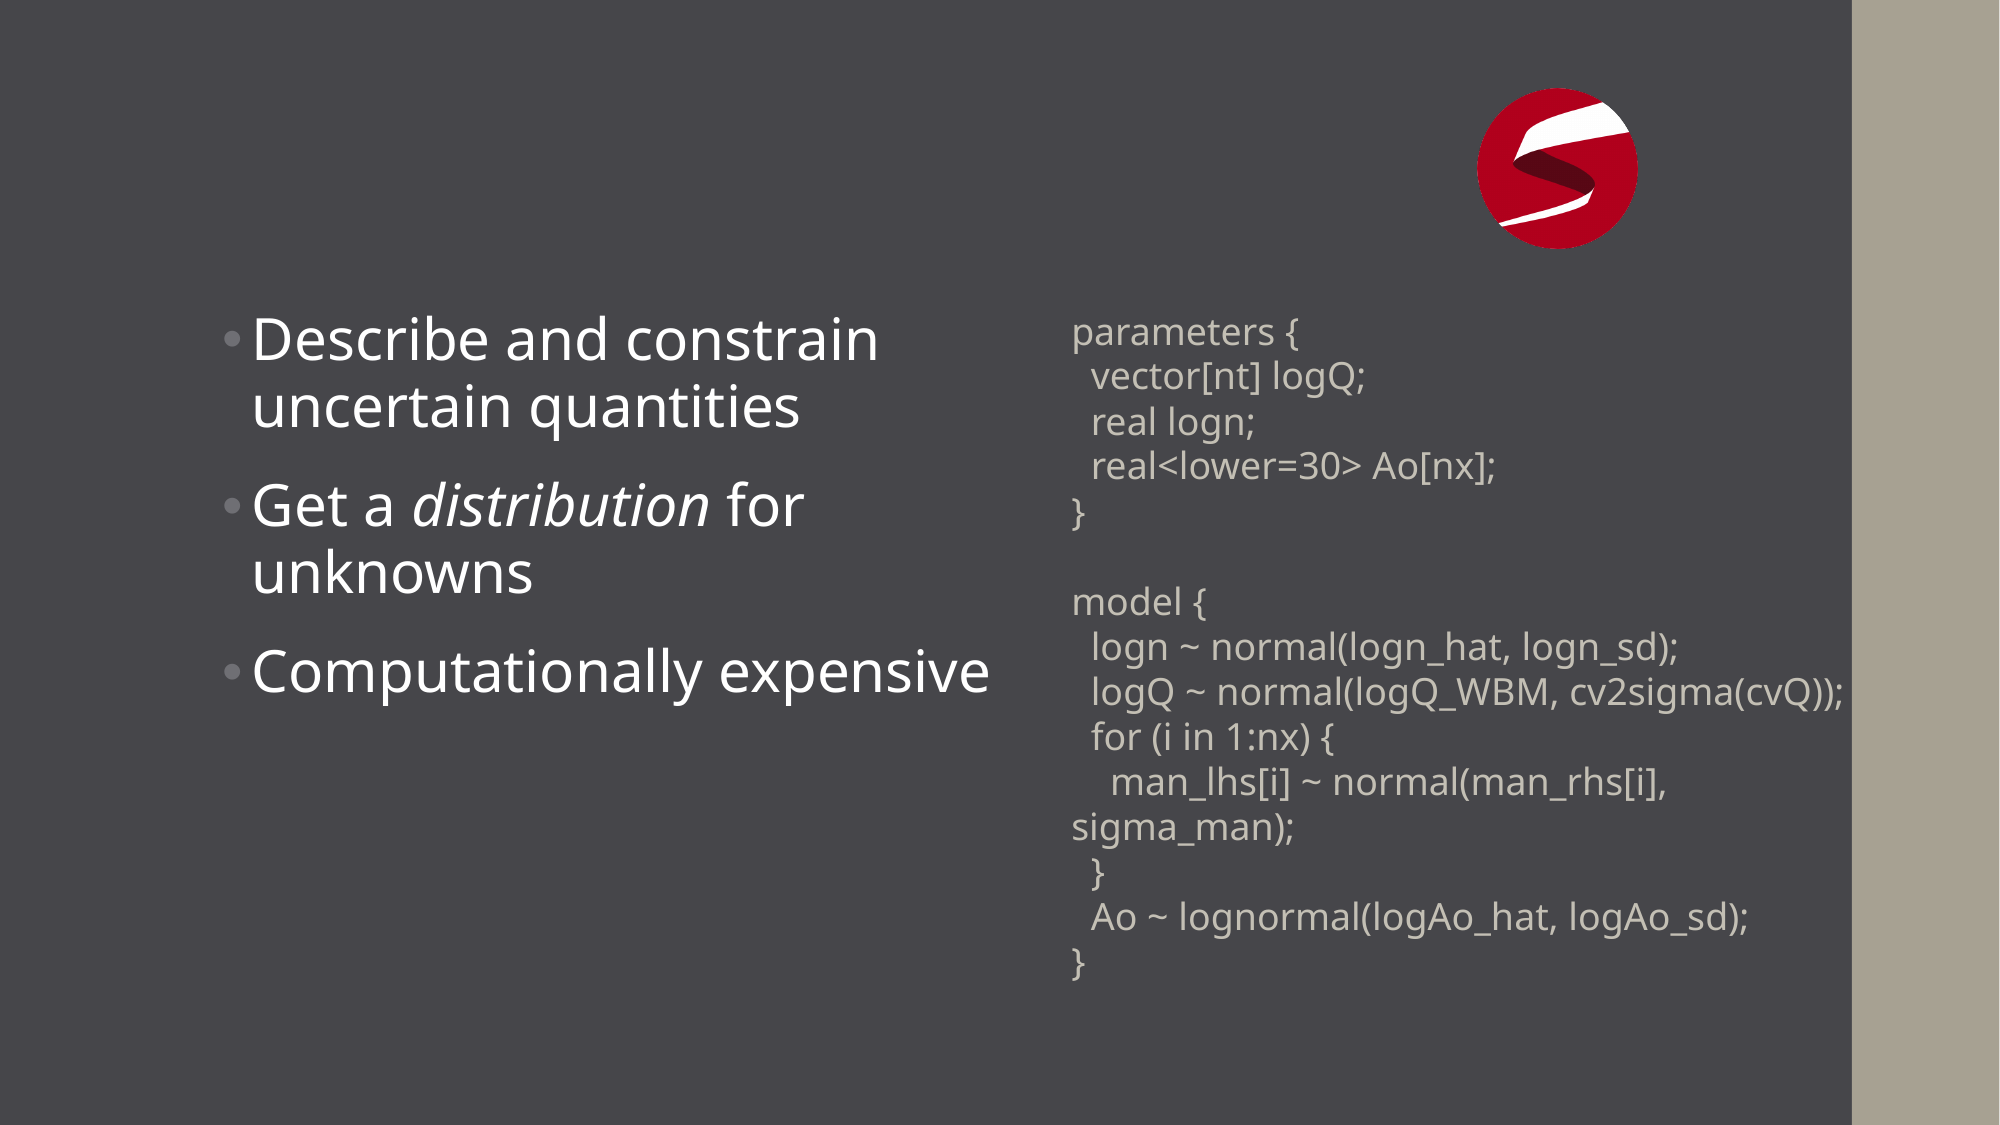

#
Describe and constrain uncertain quantities
Get a distribution for unknowns
Computationally expensive
parameters {
  vector[nt] logQ;
  real logn;
  real<lower=30> Ao[nx];
}
model {
  logn ~ normal(logn_hat, logn_sd);
  logQ ~ normal(logQ_WBM, cv2sigma(cvQ));
  for (i in 1:nx) {
    man_lhs[i] ~ normal(man_rhs[i], sigma_man);
  }
  Ao ~ lognormal(logAo_hat, logAo_sd);
}